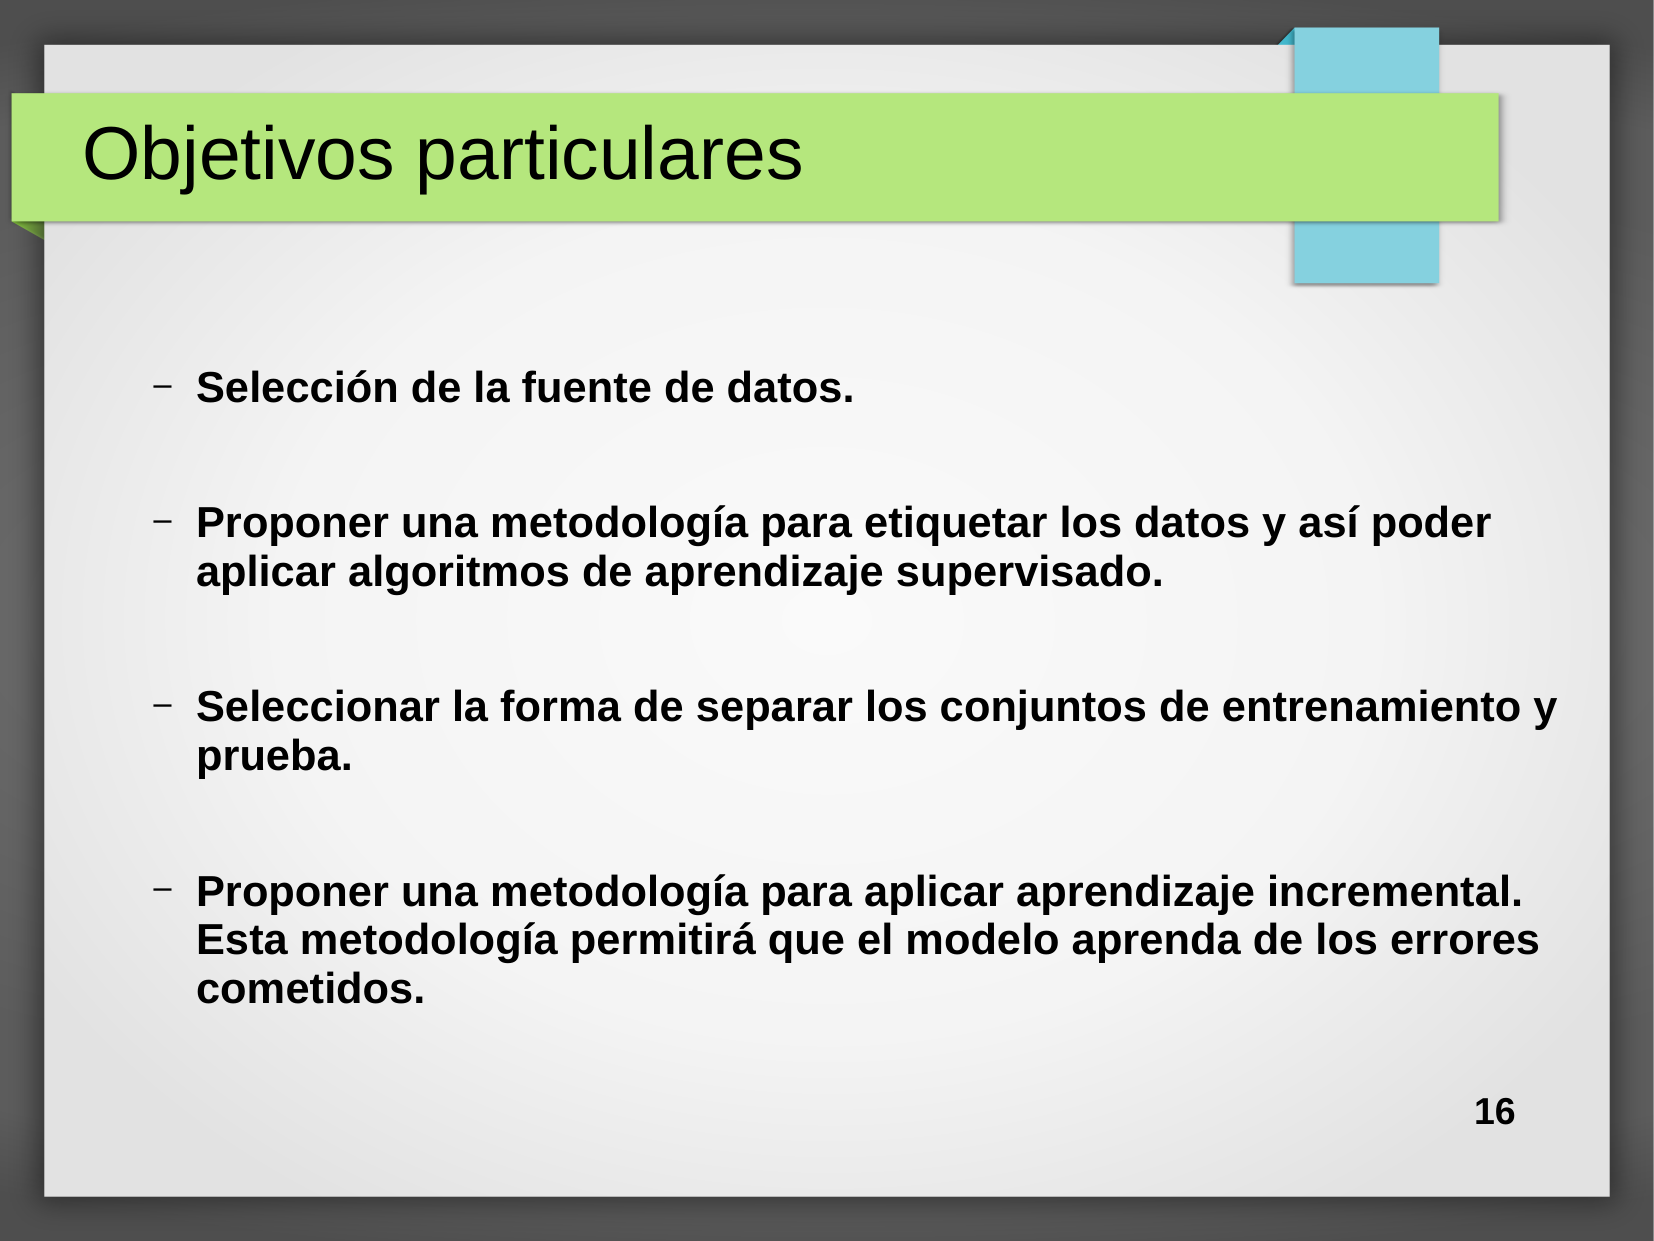

# Objetivos particulares
Selección de la fuente de datos.
Proponer una metodología para etiquetar los datos y así poder aplicar algoritmos de aprendizaje supervisado.
Seleccionar la forma de separar los conjuntos de entrenamiento y prueba.
Proponer una metodología para aplicar aprendizaje incremental. Esta metodología permitirá que el modelo aprenda de los errores cometidos.